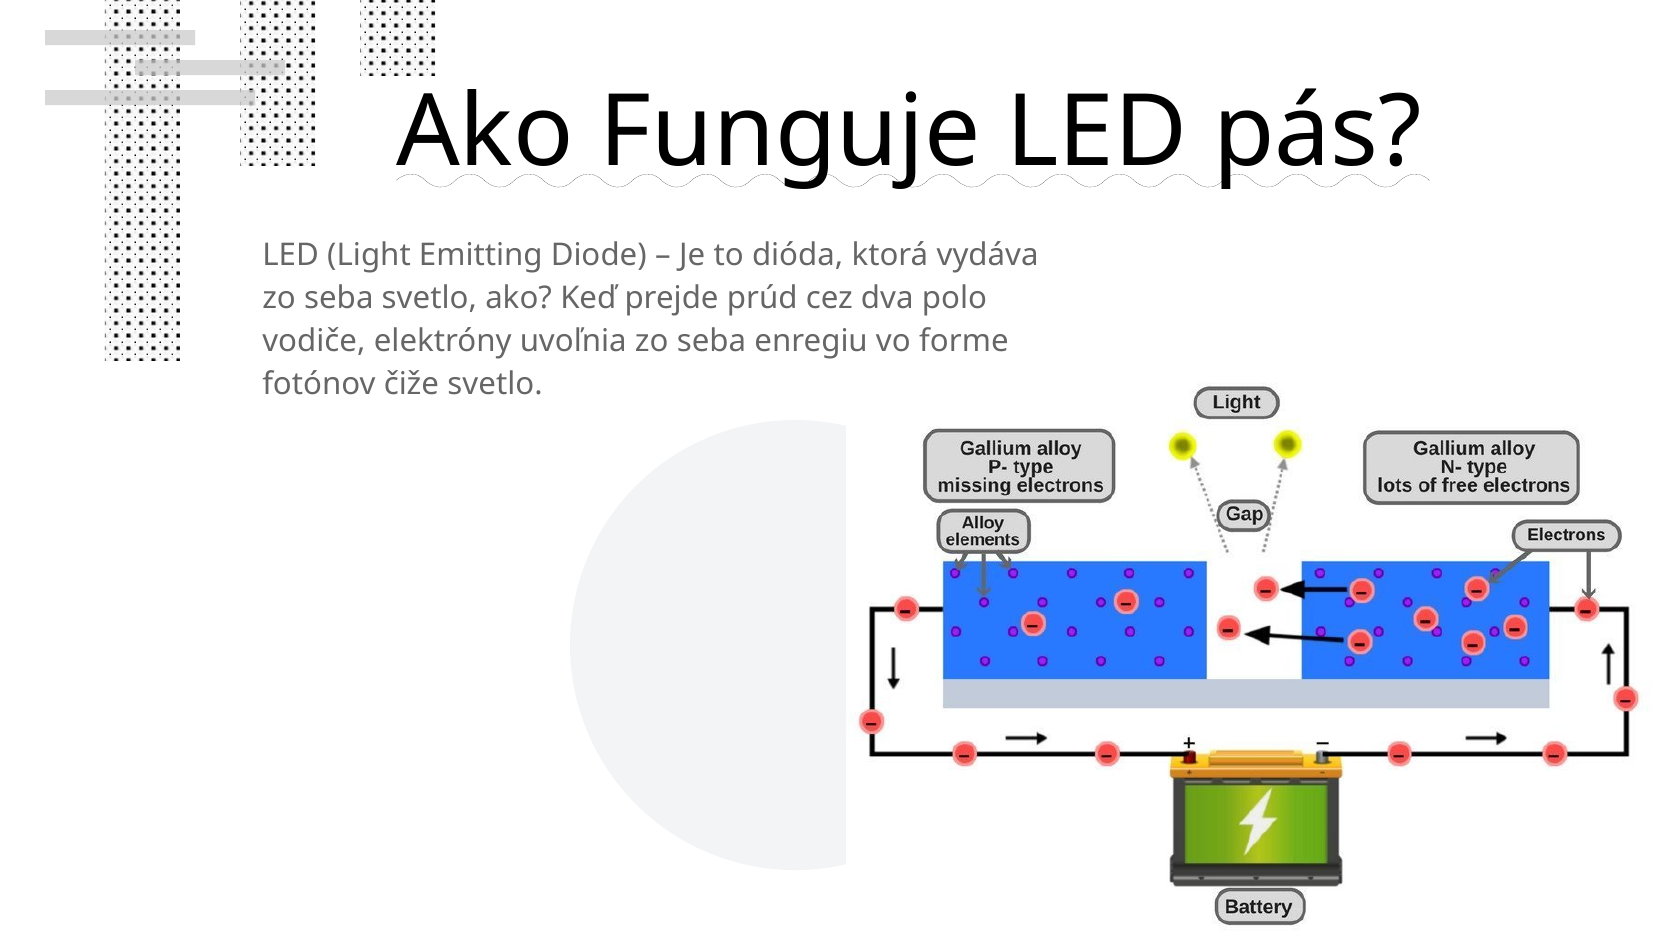

# Ako Funguje LED pás?
LED (Light Emitting Diode) – Je to dióda, ktorá vydáva zo seba svetlo, ako? Keď prejde prúd cez dva polo vodiče, elektróny uvoľnia zo seba enregiu vo forme fotónov čiže svetlo.